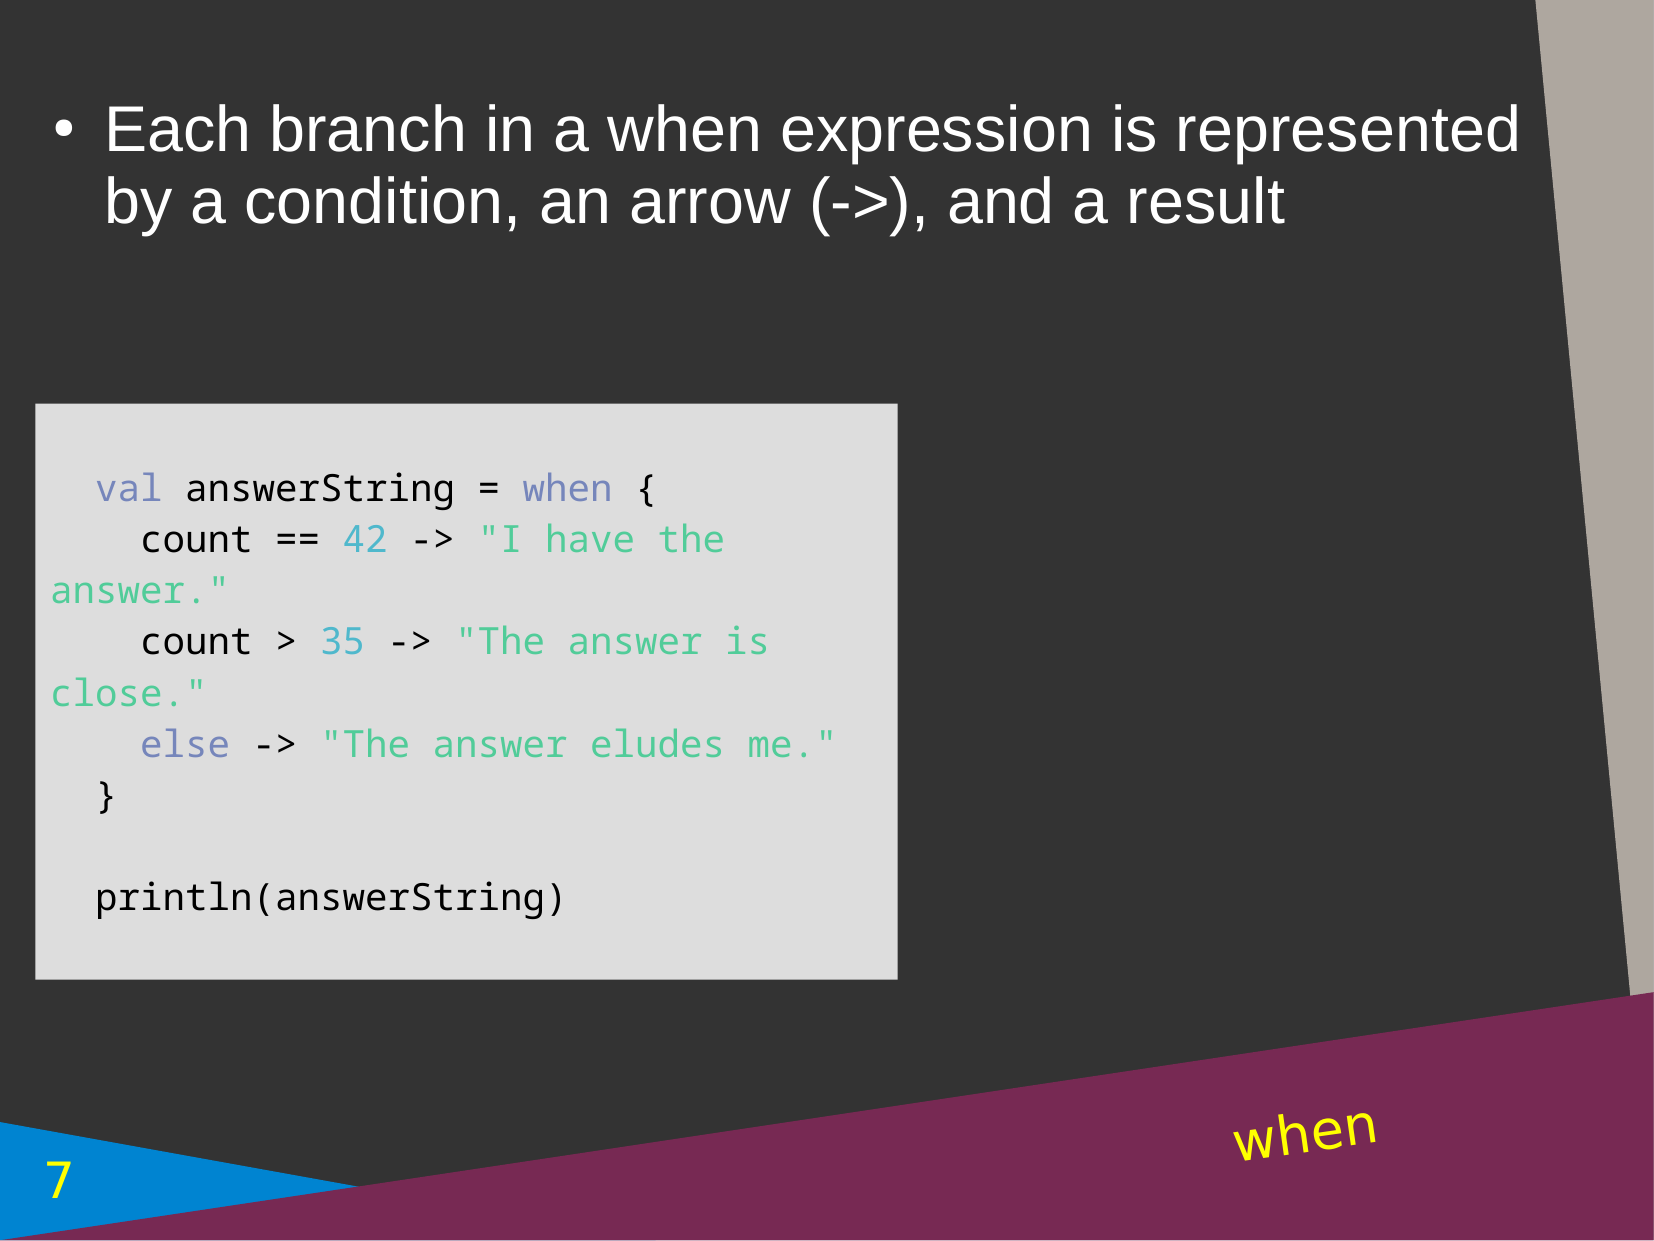

Each branch in a when expression is represented by a condition, an arrow (->), and a result
 val answerString = when {
 count == 42 -> "I have the answer."
 count > 35 -> "The answer is close."
 else -> "The answer eludes me."
 }
 println(answerString)
# when
7